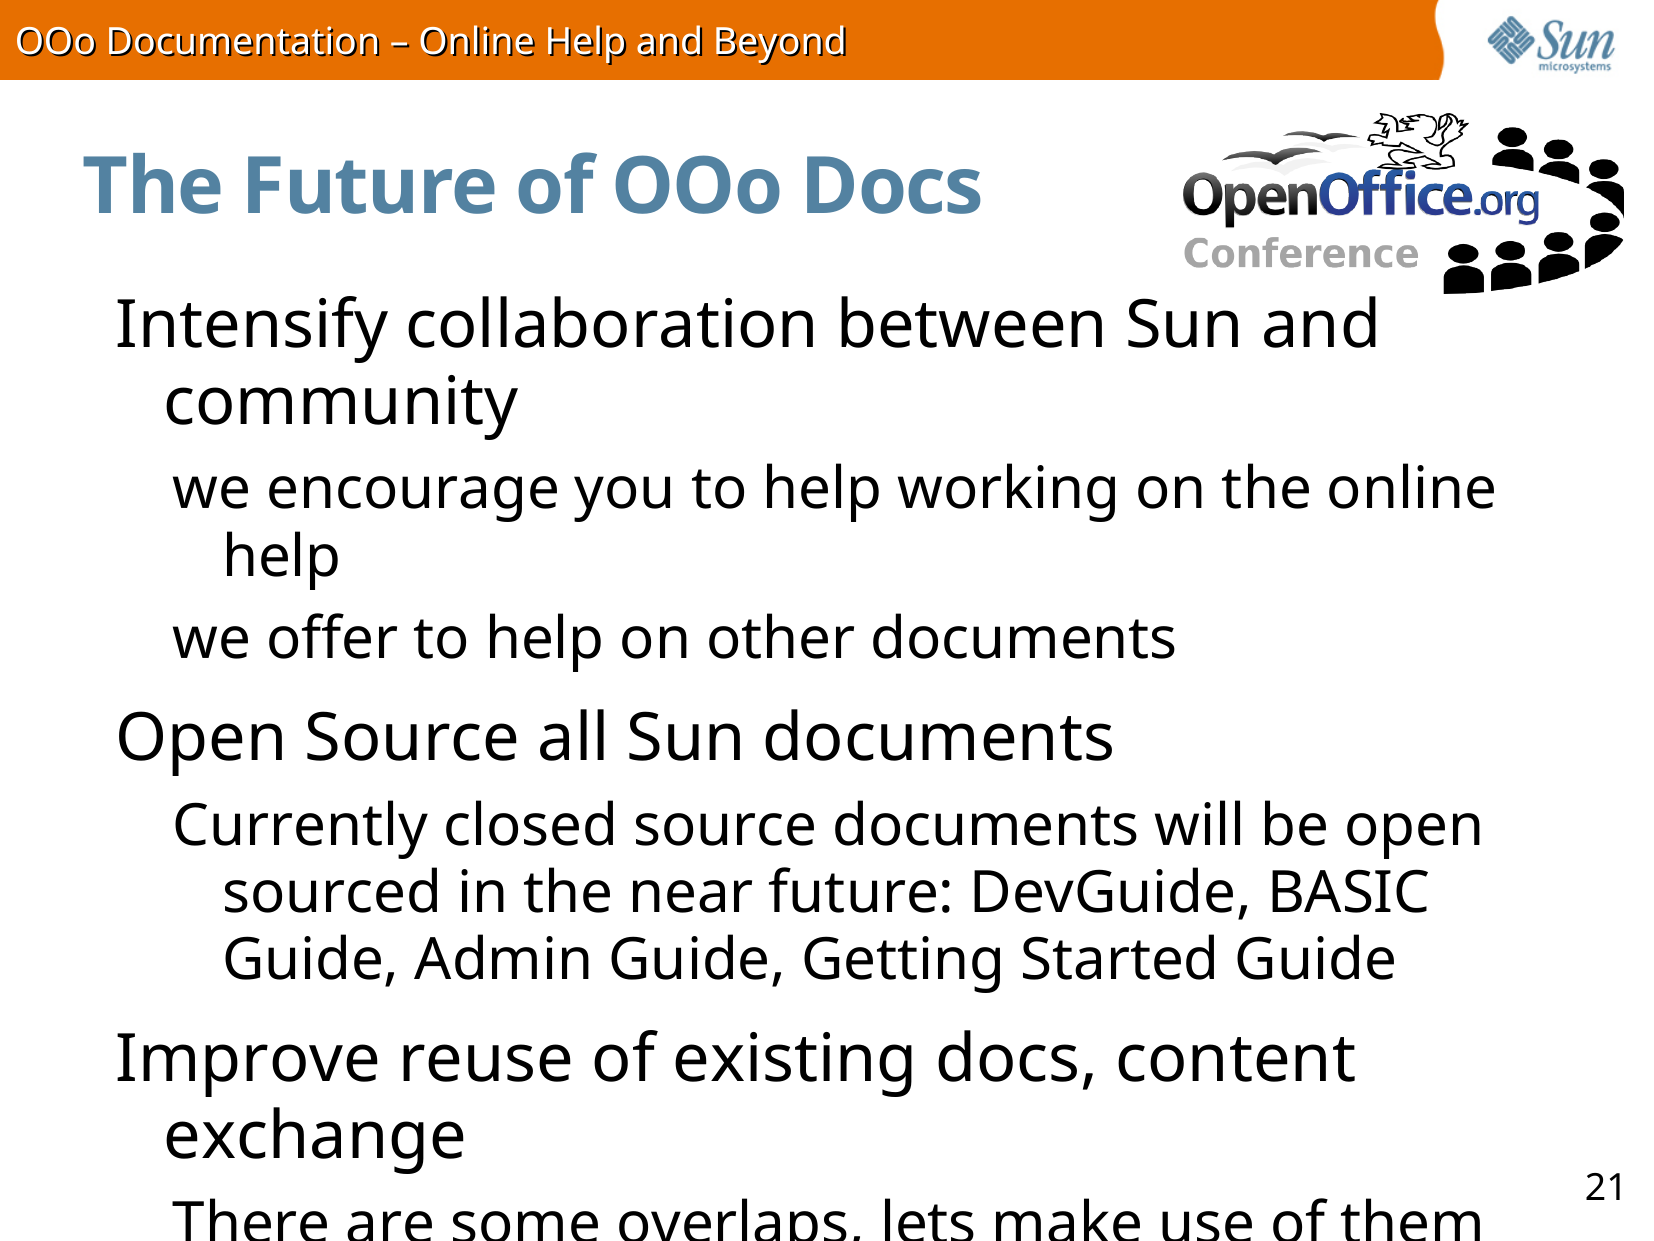

The Future of OOo Docs
# Intensify collaboration between Sun and community
we encourage you to help working on the online help
we offer to help on other documents
Open Source all Sun documents
Currently closed source documents will be open sourced in the near future: DevGuide, BASIC Guide, Admin Guide, Getting Started Guide
Improve reuse of existing docs, content exchange
There are some overlaps, lets make use of them
Improve document version tracking and repository
Make document versioning and repository more transparent for writers and users